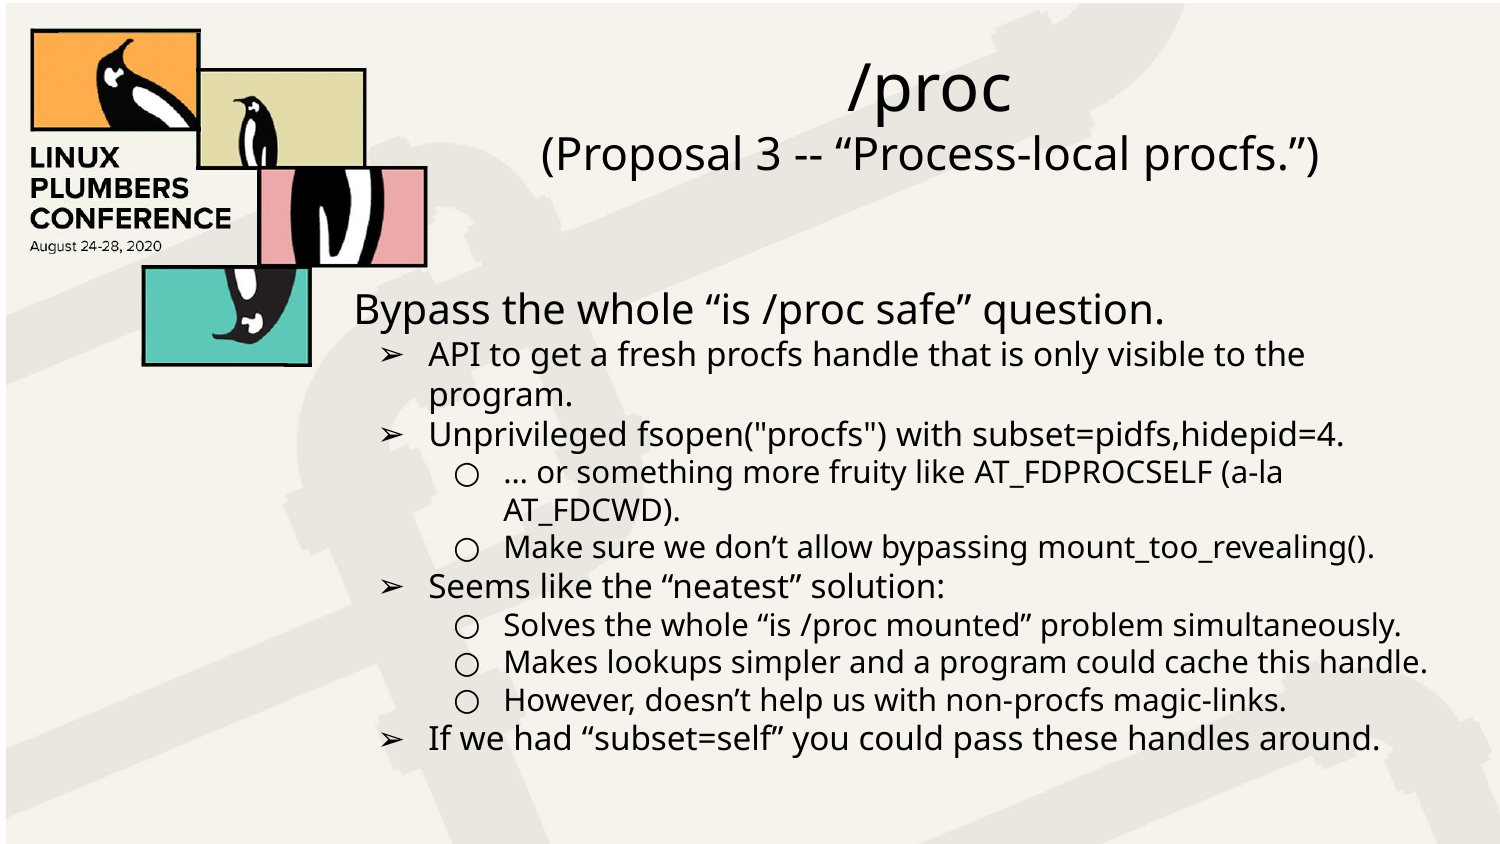

# /proc (Proposal 3 -- “Process-local procfs.”)
Bypass the whole “is /proc safe” question.
API to get a fresh procfs handle that is only visible to the program.
Unprivileged fsopen("procfs") with subset=pidfs,hidepid=4.
… or something more fruity like AT_FDPROCSELF (a-la AT_FDCWD).
Make sure we don’t allow bypassing mount_too_revealing().
Seems like the “neatest” solution:
Solves the whole “is /proc mounted” problem simultaneously.
Makes lookups simpler and a program could cache this handle.
However, doesn’t help us with non-procfs magic-links.
If we had “subset=self” you could pass these handles around.